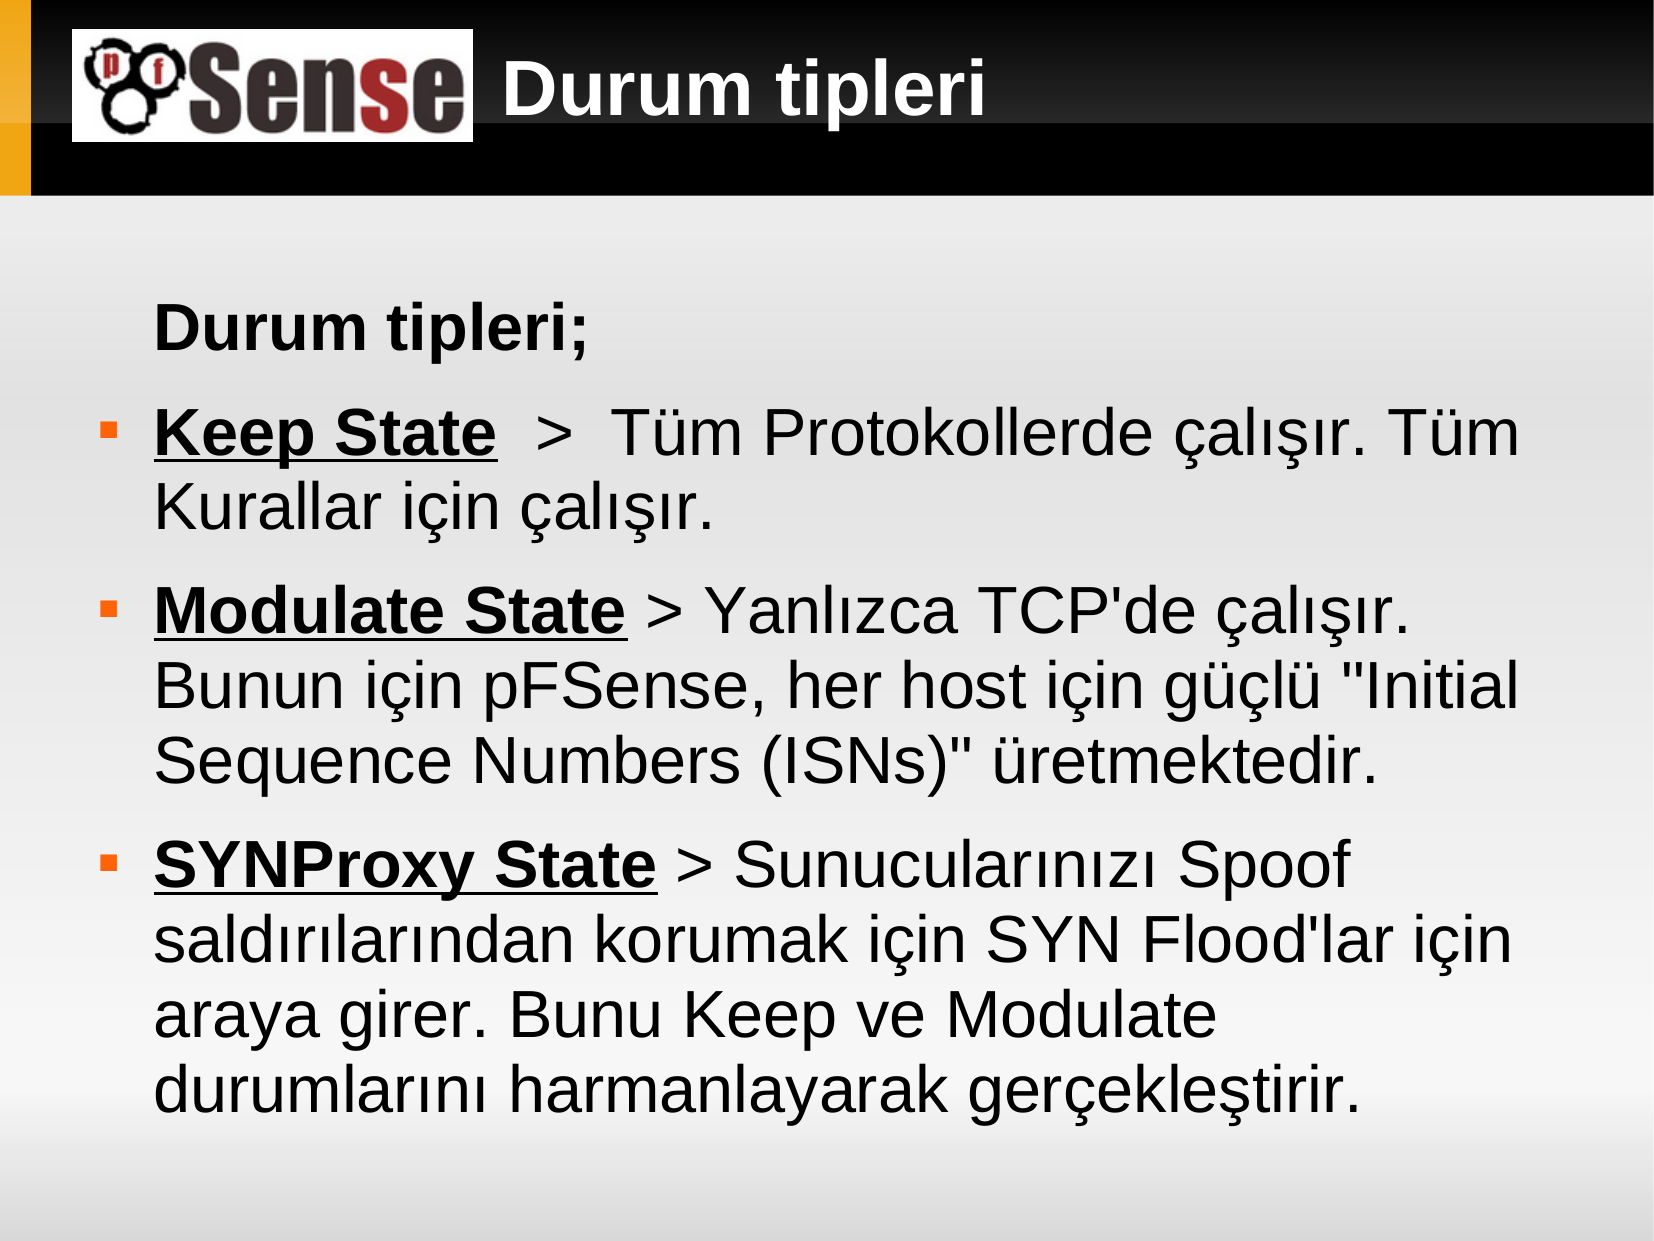

# Durum tipleri
Durum tipleri;
Keep State > Tüm Protokollerde çalışır. Tüm Kurallar için çalışır.
Modulate State > Yanlızca TCP'de çalışır. Bunun için pFSense, her host için güçlü "Initial Sequence Numbers (ISNs)" üretmektedir.
SYNProxy State > Sunucularınızı Spoof saldırılarından korumak için SYN Flood'lar için araya girer. Bunu Keep ve Modulate durumlarını harmanlayarak gerçekleştirir.